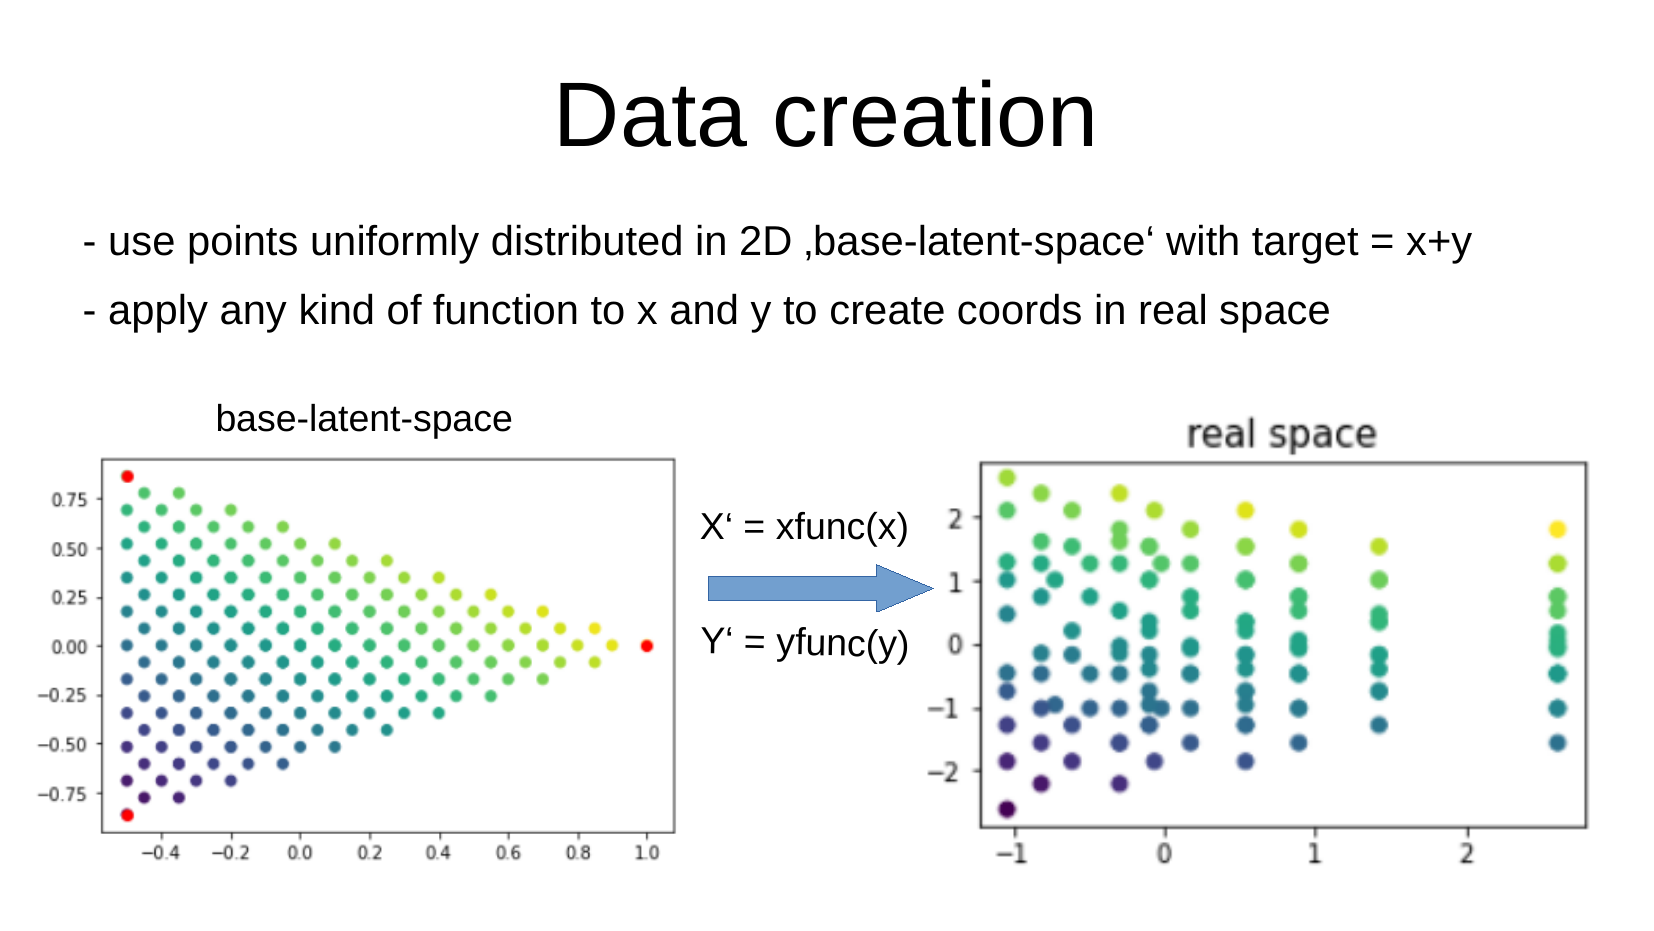

# Data creation
- use points uniformly distributed in 2D ‚base-latent-space‘ with target = x+y
- apply any kind of function to x and y to create coords in real space
base-latent-space
X‘ = xfunc(x)
Y‘ = yfunc(y)